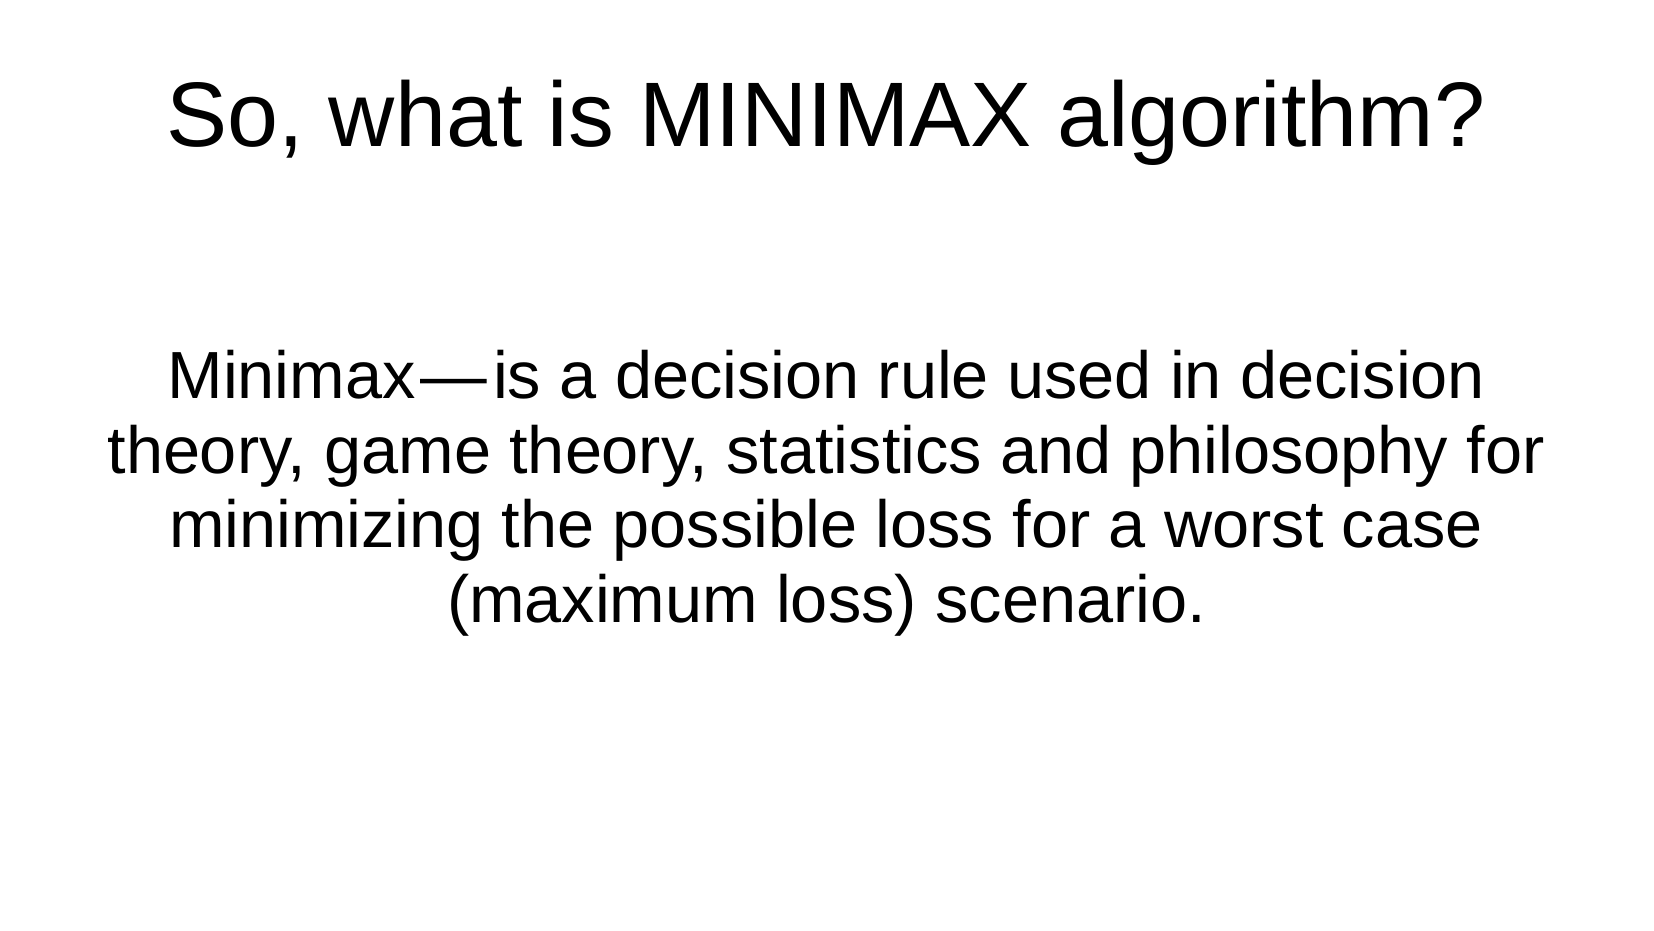

# So, what is MINIMAX algorithm?
Minimax — is a decision rule used in decision theory, game theory, statistics and philosophy for minimizing the possible loss for a worst case (maximum loss) scenario.